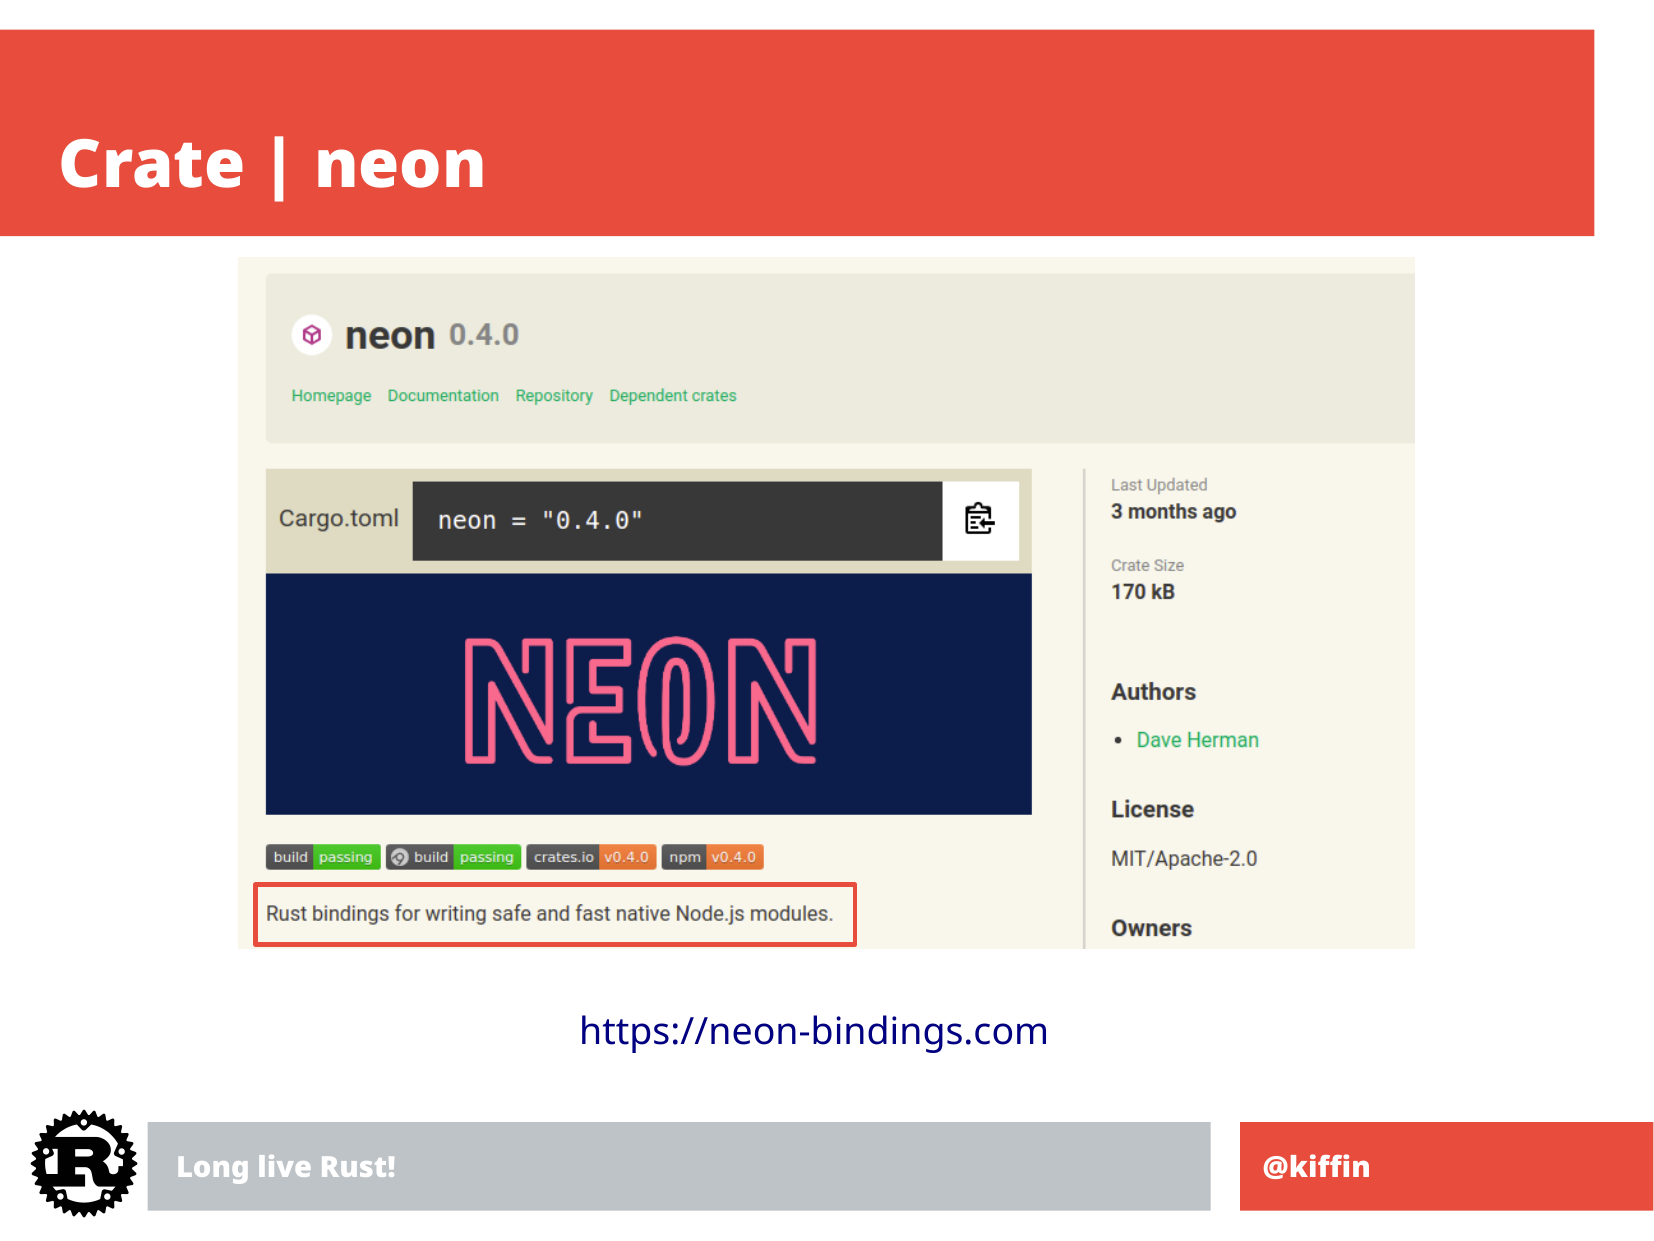

# Crate | neon
https://neon-bindings.com
Long live Rust!
@kiffin